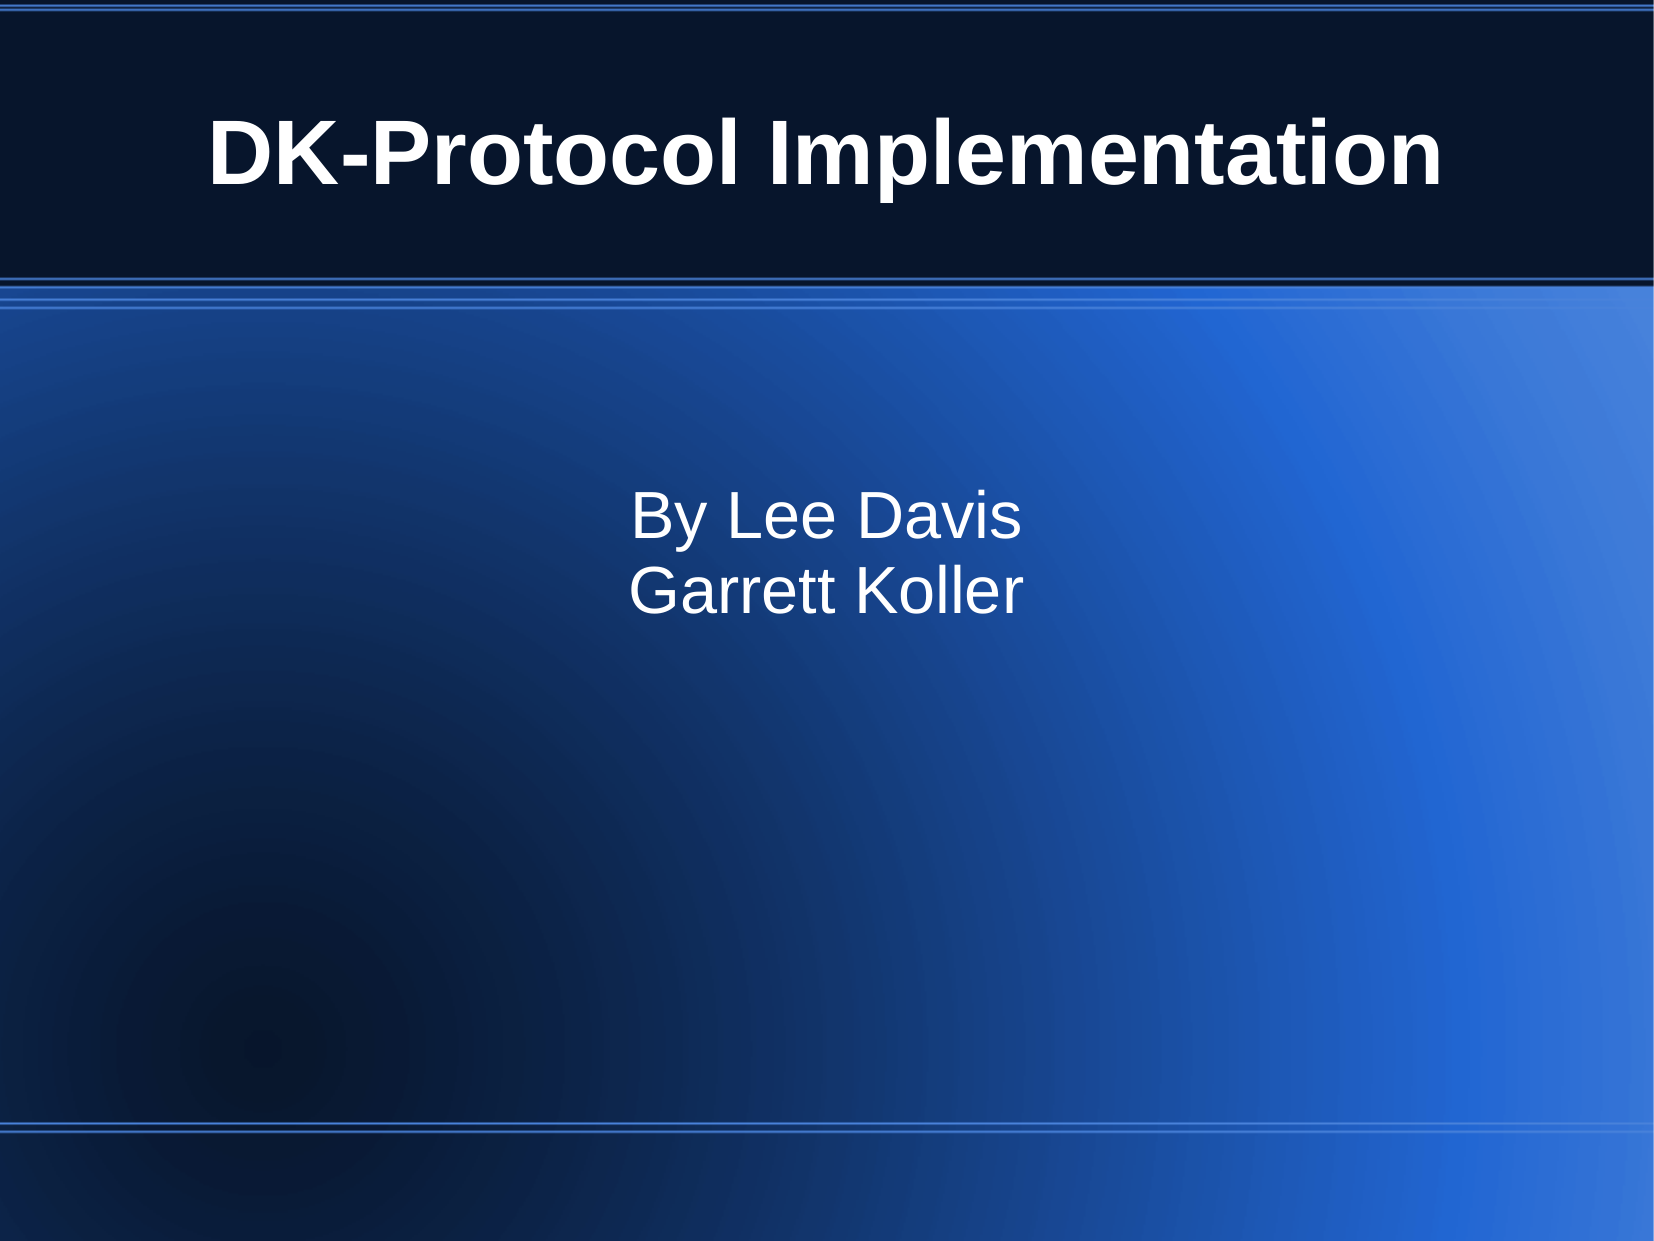

# DK-Protocol Implementation
By Lee Davis
Garrett Koller